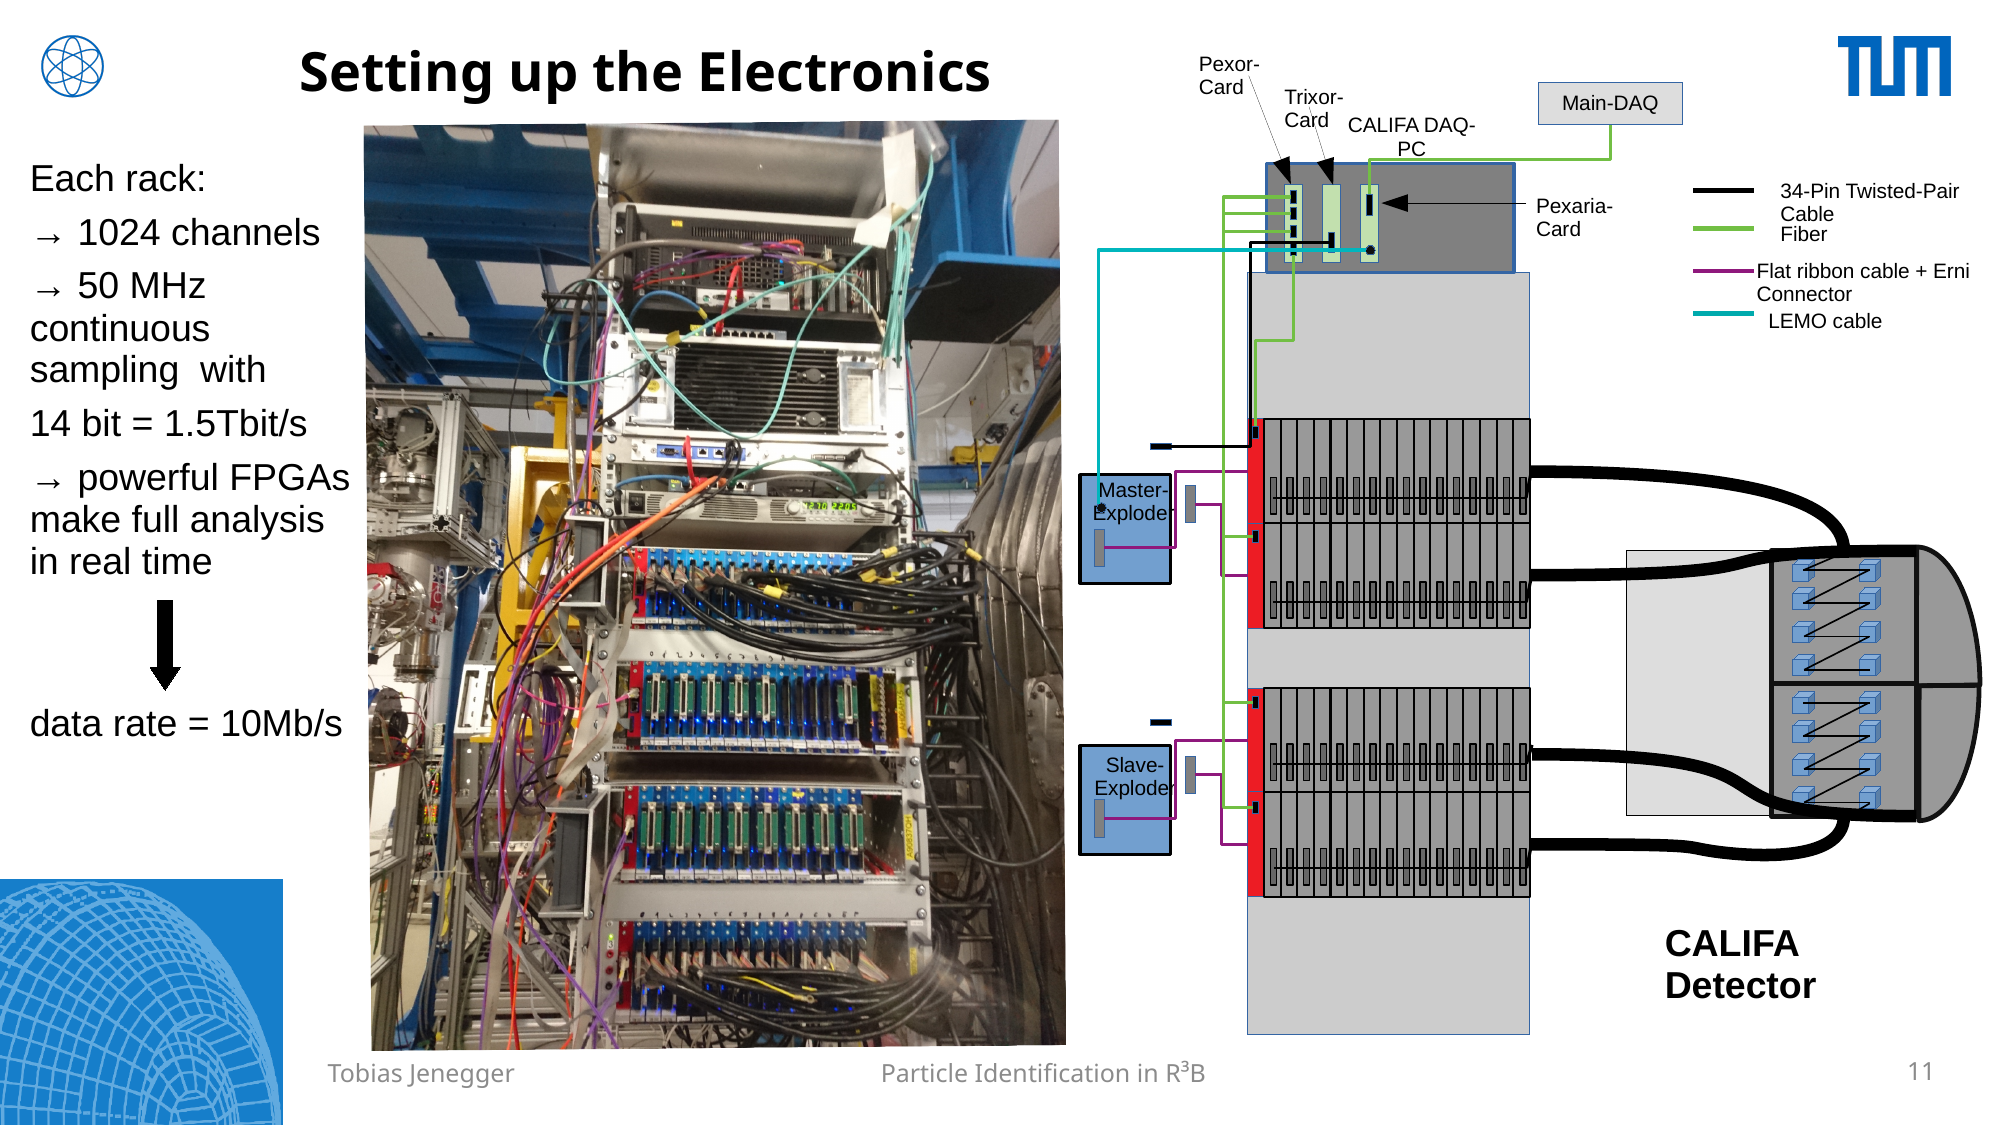

# Setting up the Electronics
Pexor-Card
Trixor-Card
Main-DAQ
CALIFA DAQ-PC
Each rack:
→ 1024 channels
→ 50 MHz continuous sampling with
14 bit = 1.5Tbit/s
→ powerful FPGAs make full analysis in real time
data rate = 10Mb/s
34-Pin Twisted-Pair Cable
Pexaria-Card
Fiber
Flat ribbon cable + Erni Connector
LEMO cable
Master-Exploder
Slave-Exploder
CALIFA
Detector
Tobias Jenegger
Particle Identification in R³B
10